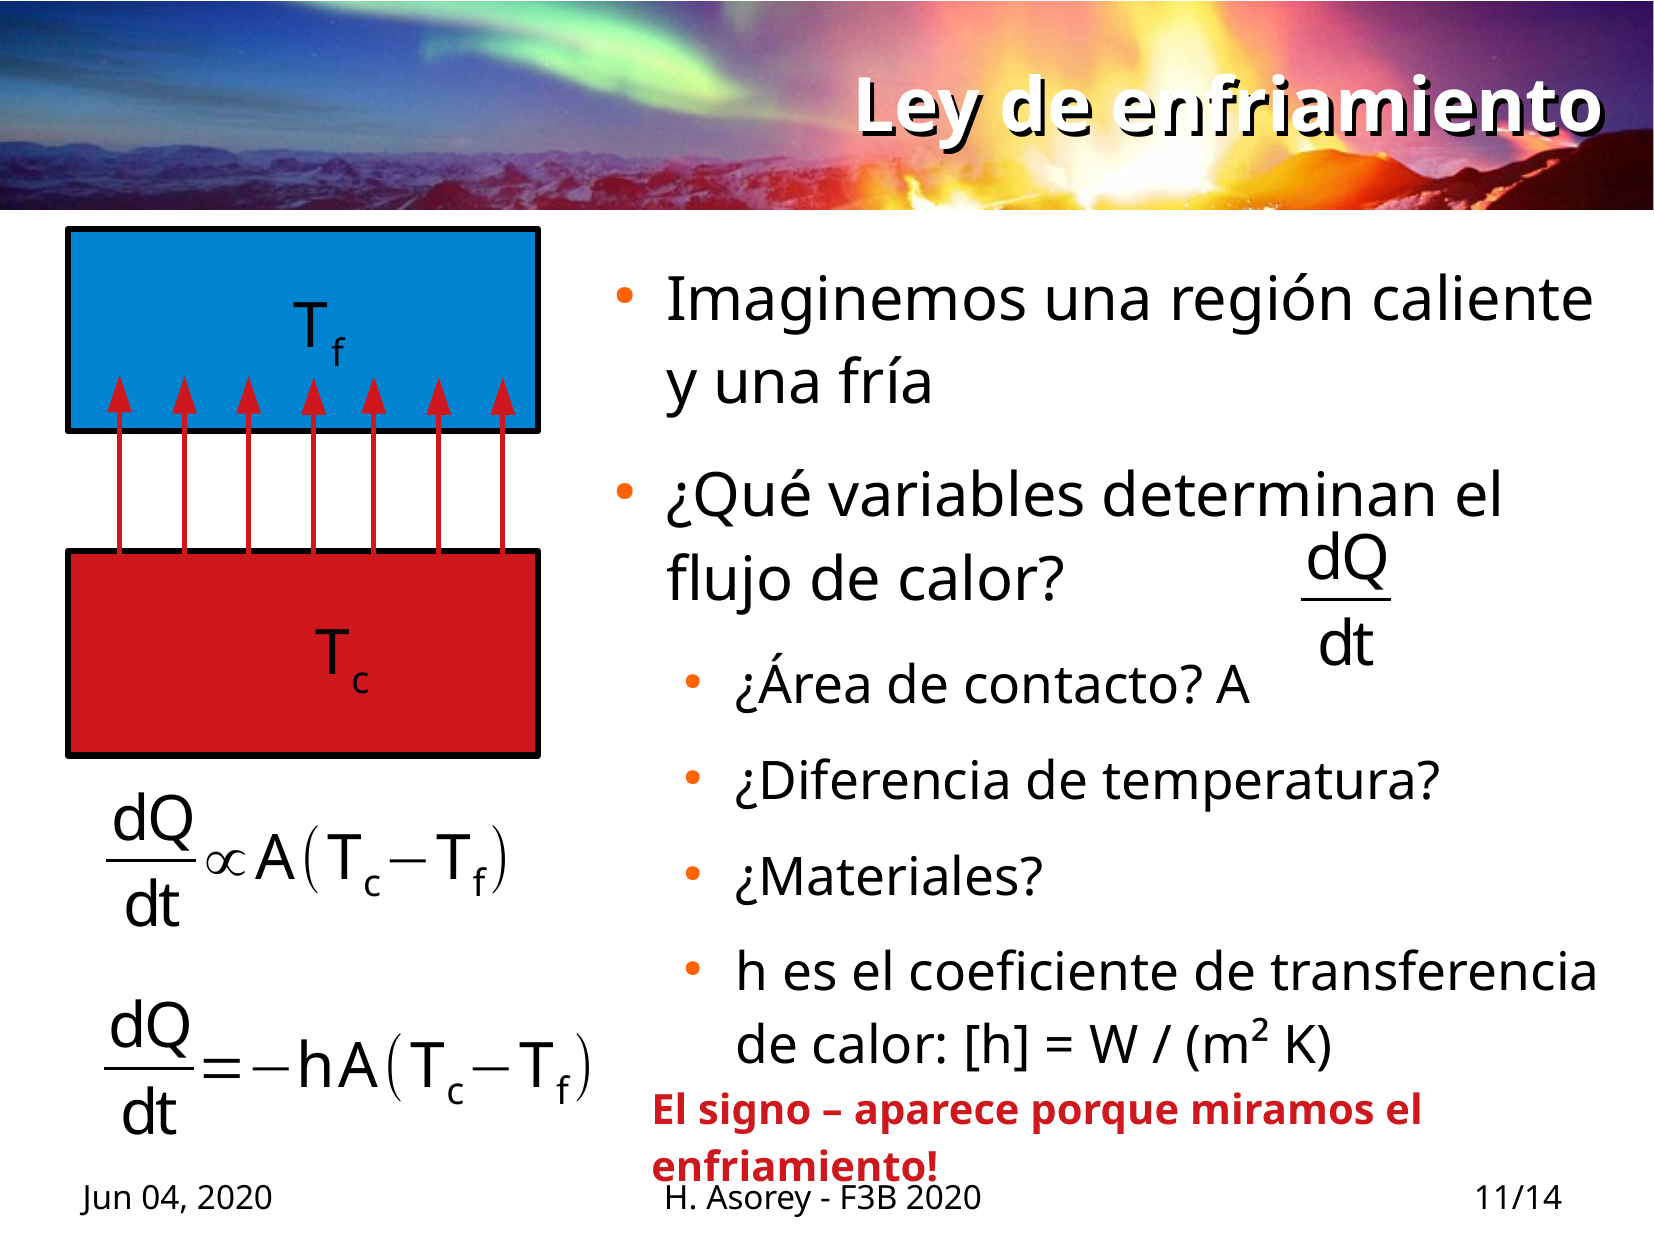

# Ley de enfriamiento
Imaginemos una región caliente y una fría
¿Qué variables determinan el flujo de calor?
¿Área de contacto? A
¿Diferencia de temperatura?
¿Materiales?
h es el coeficiente de transferencia de calor: [h] = W / (m² K)
El signo – aparece porque miramos el enfriamiento!
Jun 04, 2020
H. Asorey - F3B 2020
11